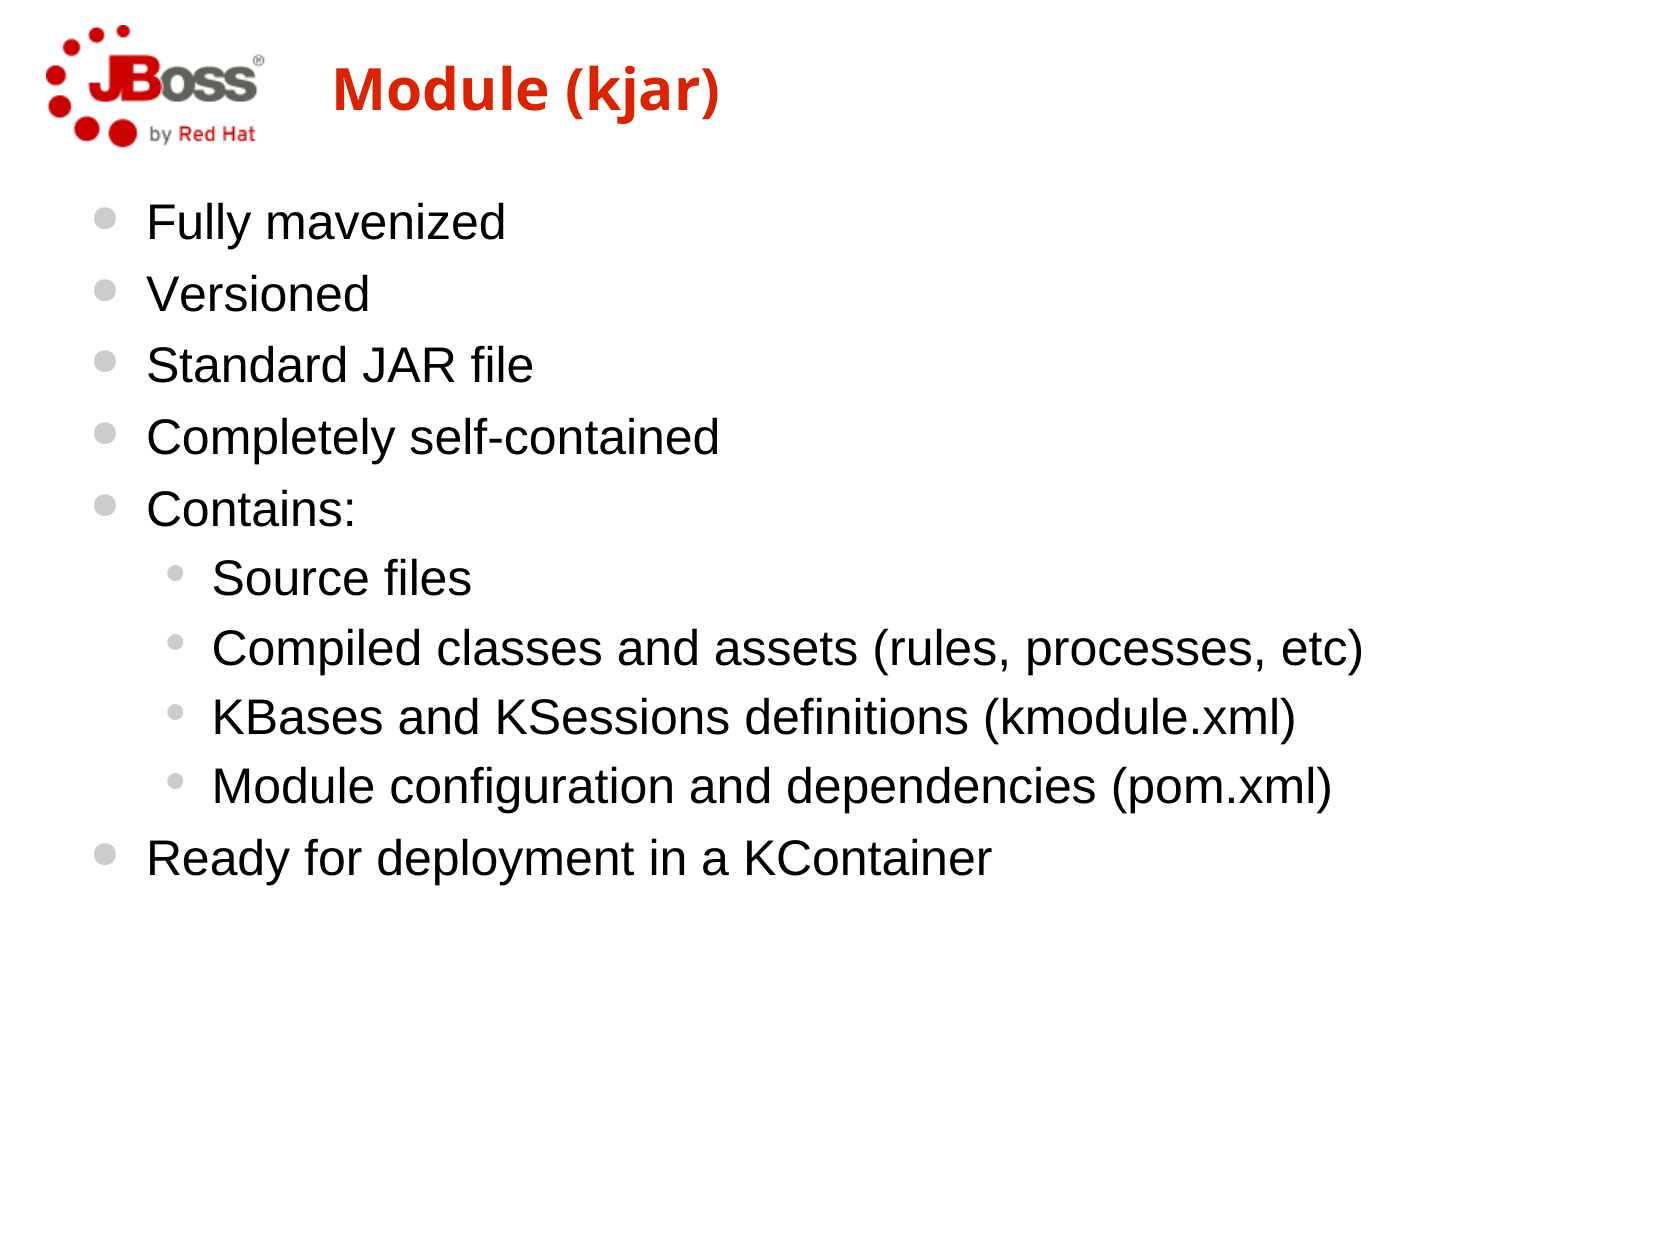

# Module (kjar)
Fully mavenized
Versioned
Standard JAR file
Completely self-contained
Contains:
Source files
Compiled classes and assets (rules, processes, etc)
KBases and KSessions definitions (kmodule.xml)
Module configuration and dependencies (pom.xml)
Ready for deployment in a KContainer